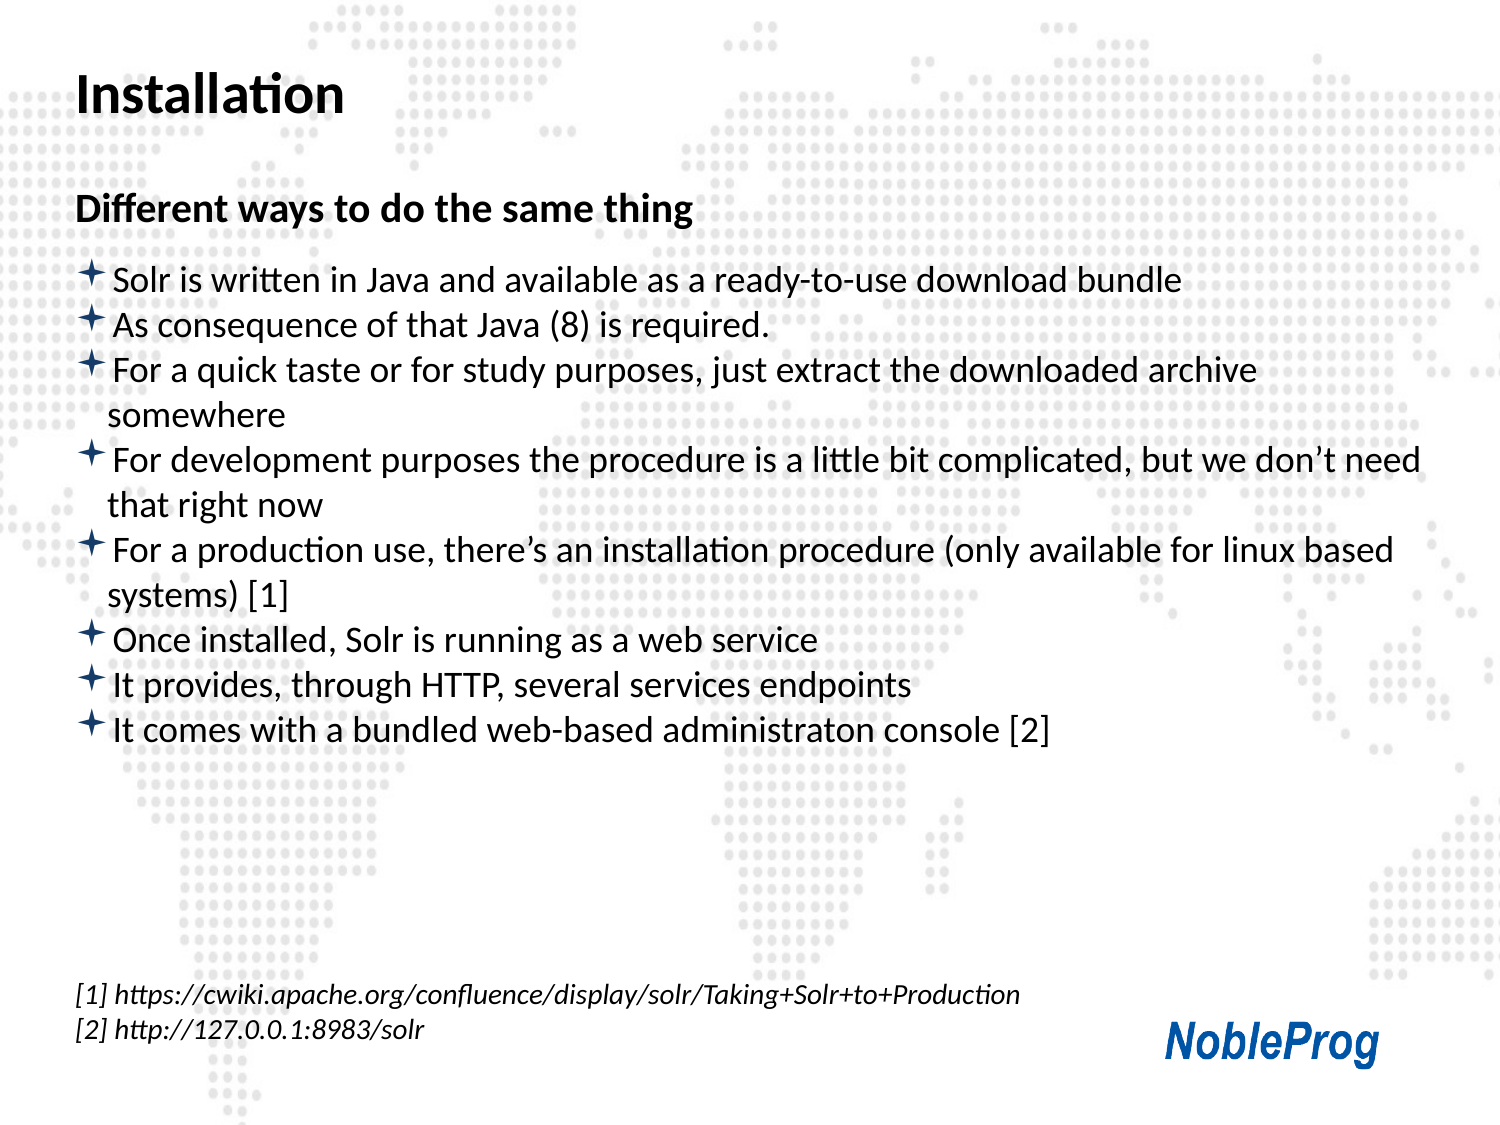

Installation
Different ways to do the same thing
Solr is written in Java and available as a ready-to-use download bundle
As consequence of that Java (8) is required.
For a quick taste or for study purposes, just extract the downloaded archive somewhere
For development purposes the procedure is a little bit complicated, but we don’t need that right now
For a production use, there’s an installation procedure (only available for linux based systems) [1]
Once installed, Solr is running as a web service
It provides, through HTTP, several services endpoints
It comes with a bundled web-based administraton console [2]
[1] https://cwiki.apache.org/confluence/display/solr/Taking+Solr+to+Production
[2] http://127.0.0.1:8983/solr